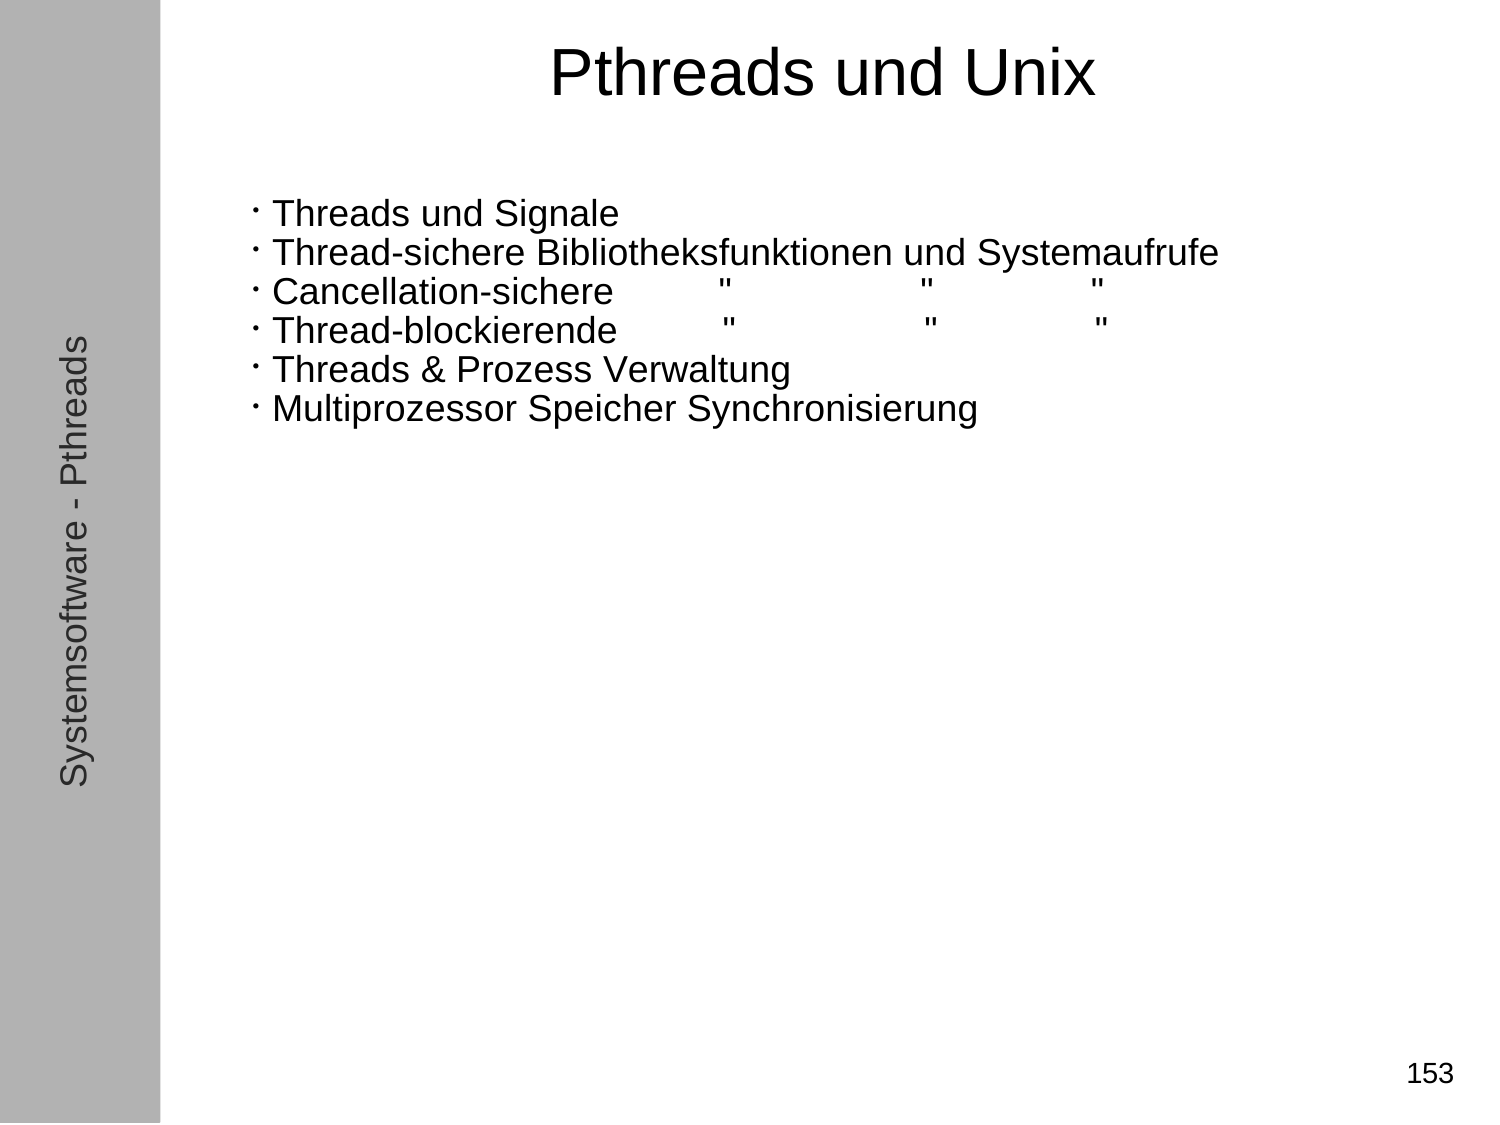

Pthreads und Unix
Threads und Signale
Thread-sichere Bibliotheksfunktionen und Systemaufrufe
Cancellation-sichere " " "
Thread-blockierende " " "
Threads & Prozess Verwaltung
Multiprozessor Speicher Synchronisierung
Systemsoftware - Pthreads